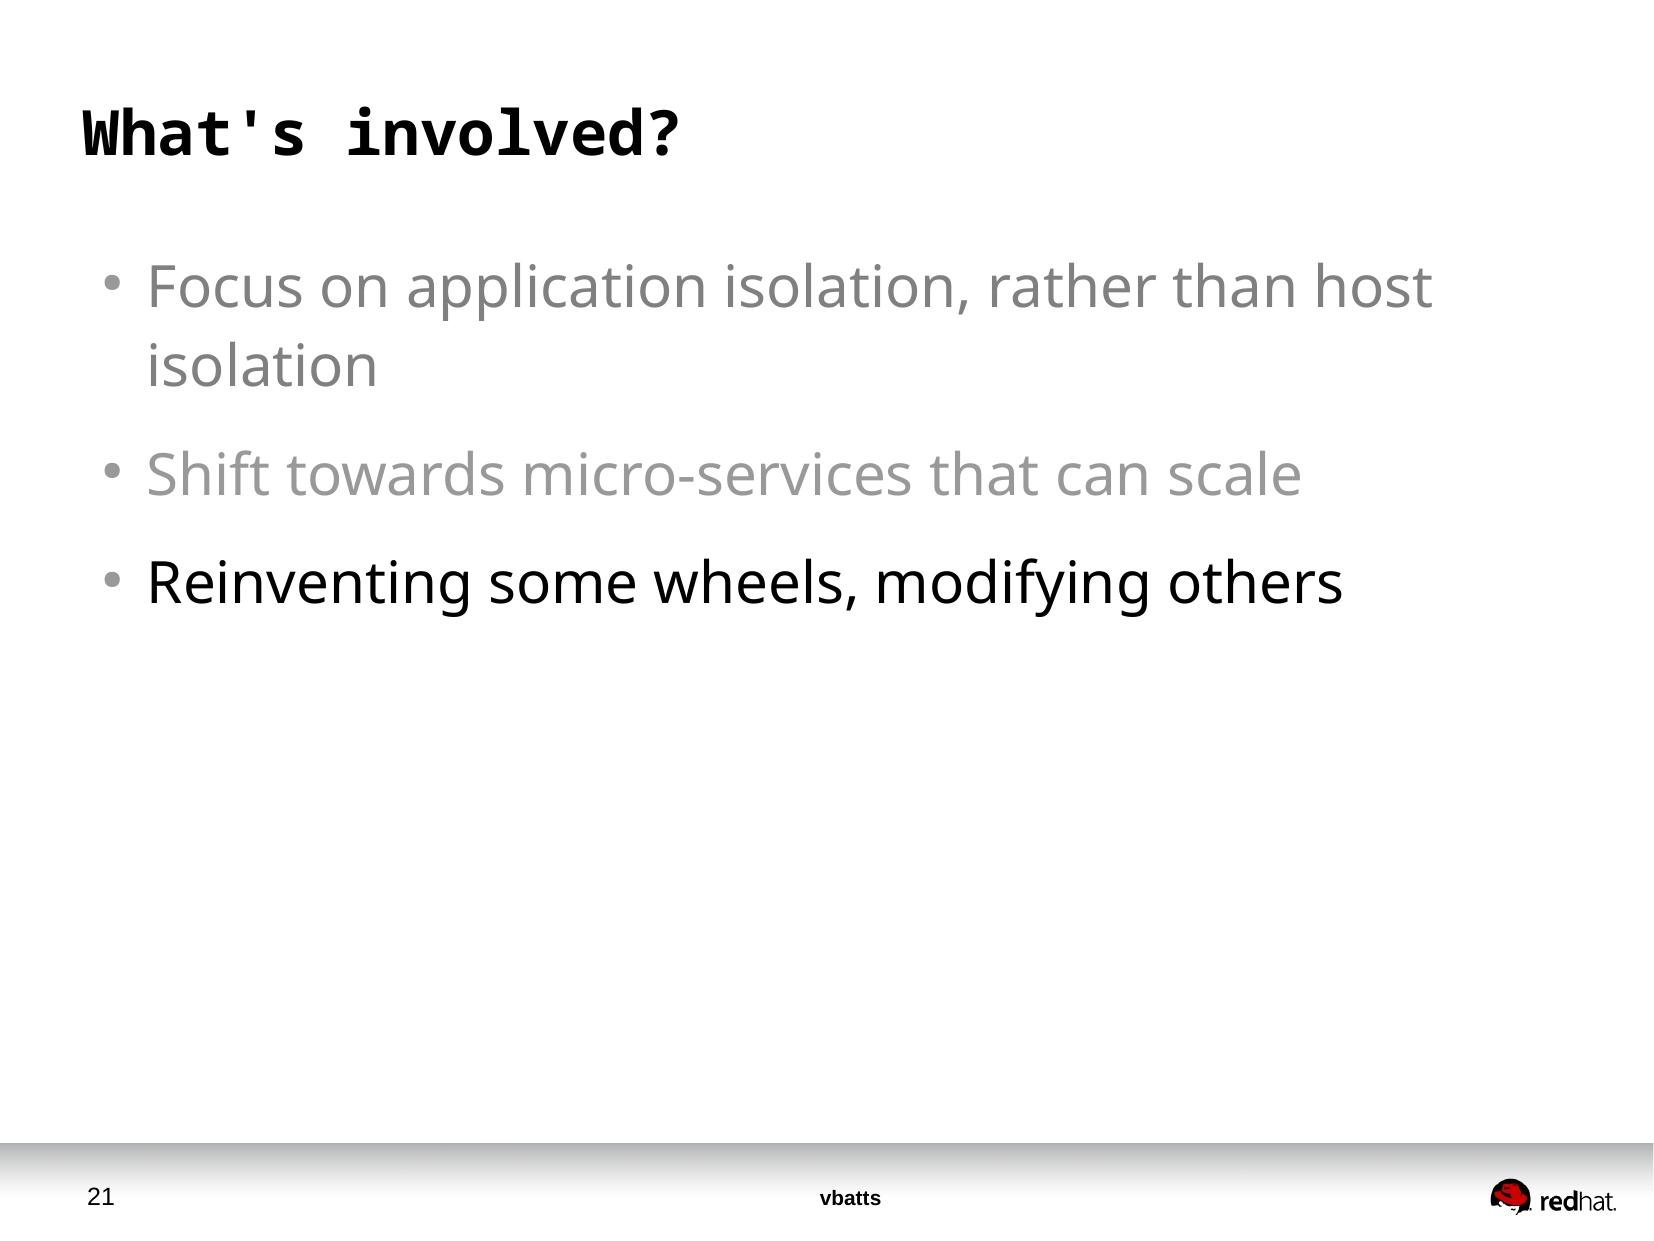

# What's involved?
Focus on application isolation, rather than host isolation
Shift towards micro-services that can scale
Reinventing some wheels, modifying others